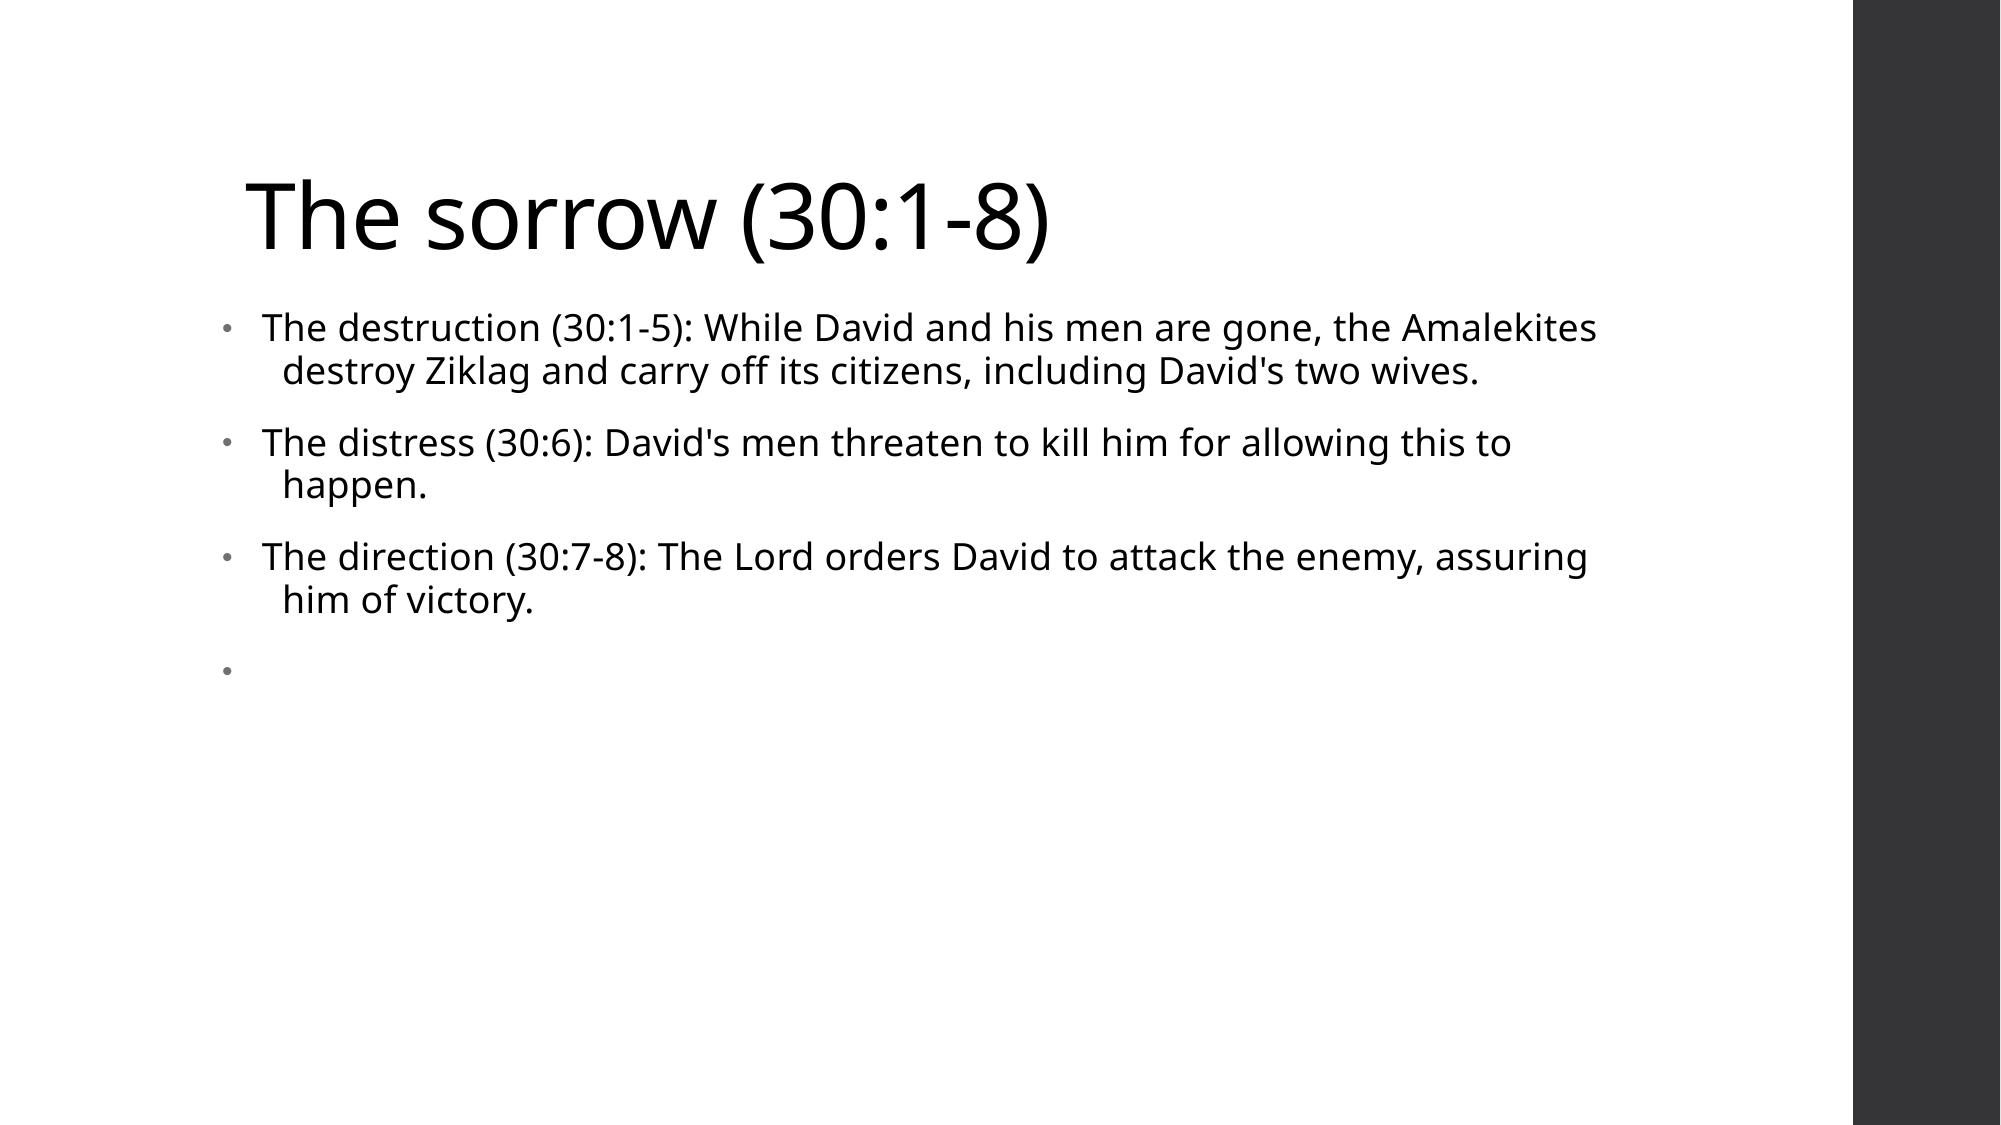

# The sorrow (30:1-8)
 The destruction (30:1-5): While David and his men are gone, the Amalekites destroy Ziklag and carry off its citizens, including David's two wives.
 The distress (30:6): David's men threaten to kill him for allowing this to happen.
 The direction (30:7-8): The Lord orders David to attack the enemy, assuring him of victory.